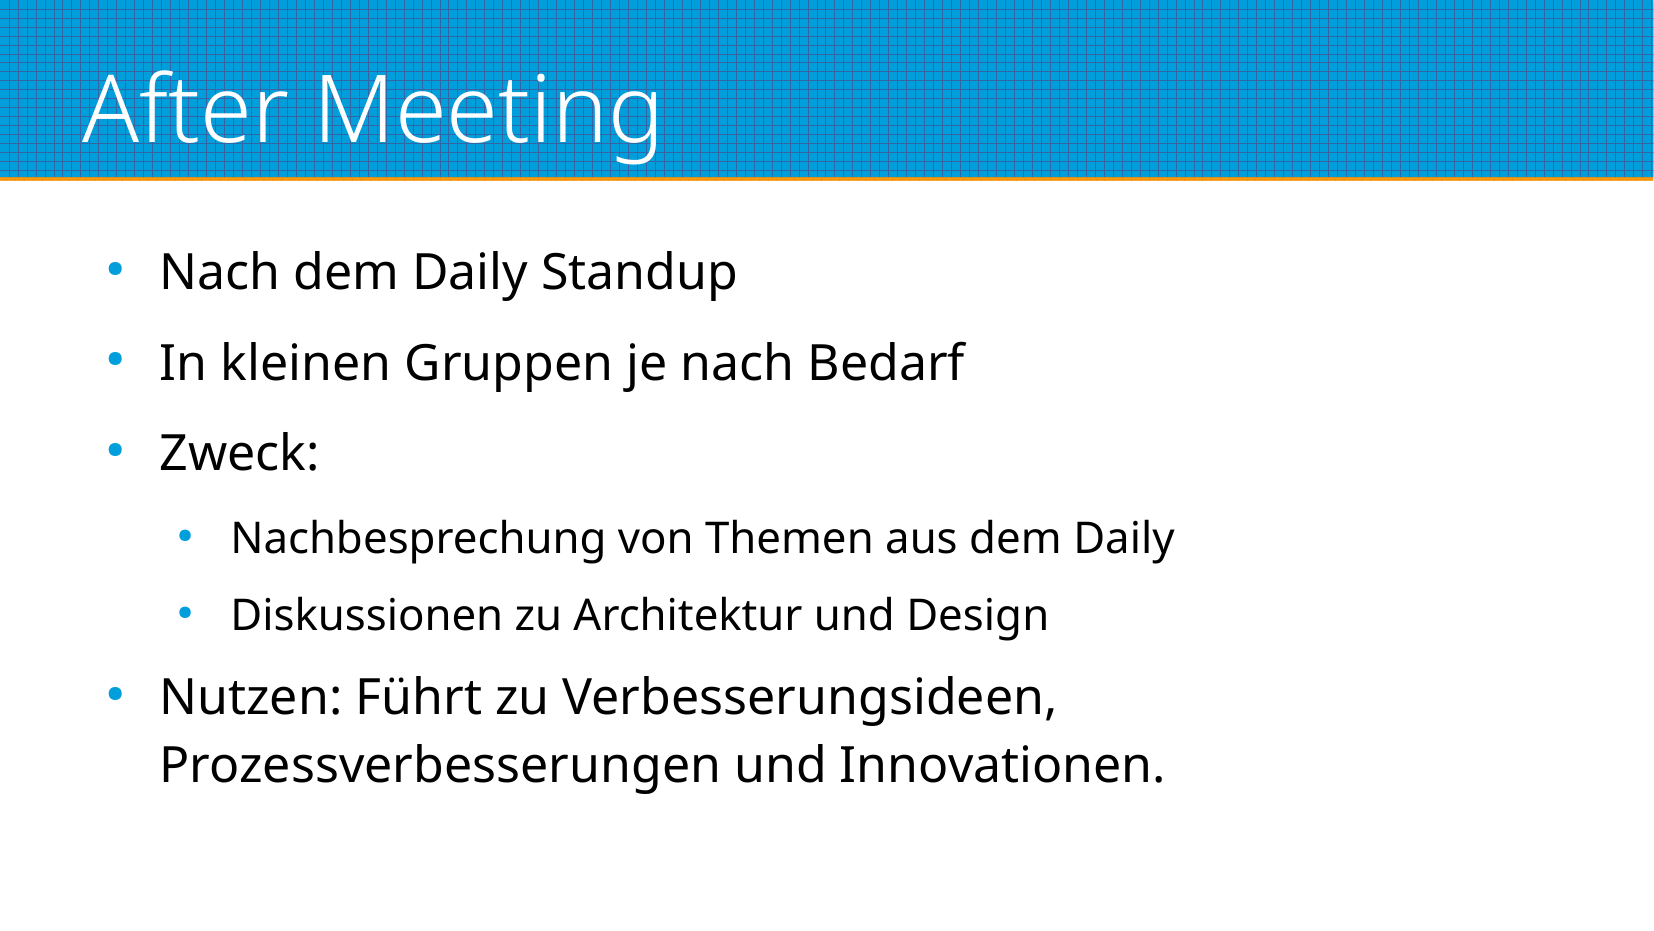

# After Meeting
Nach dem Daily Standup
In kleinen Gruppen je nach Bedarf
Zweck:
Nachbesprechung von Themen aus dem Daily
Diskussionen zu Architektur und Design
Nutzen: Führt zu Verbesserungsideen, Prozessverbesserungen und Innovationen.